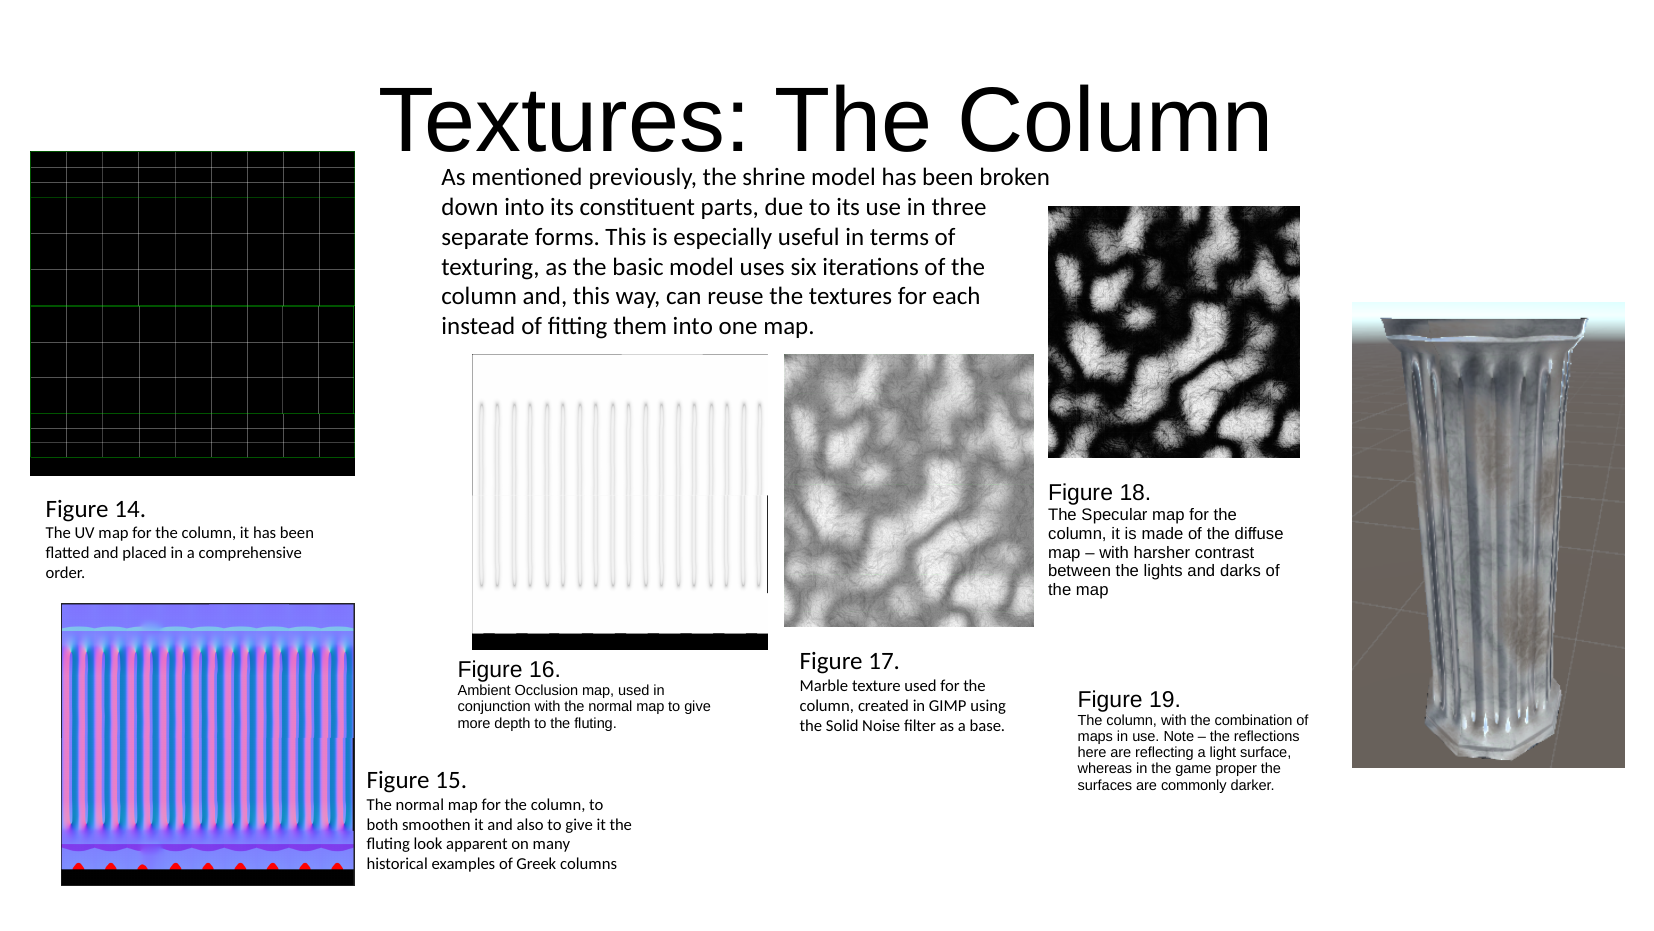

# Textures: The Column
As mentioned previously, the shrine model has been broken down into its constituent parts, due to its use in three separate forms. This is especially useful in terms of texturing, as the basic model uses six iterations of the column and, this way, can reuse the textures for each instead of fitting them into one map.
Figure 18.
The Specular map for the column, it is made of the diffuse map – with harsher contrast between the lights and darks of the map
Figure 14.
The UV map for the column, it has been flatted and placed in a comprehensive order.
Figure 17.
Marble texture used for the column, created in GIMP using the Solid Noise filter as a base.
Figure 16.
Ambient Occlusion map, used in conjunction with the normal map to give more depth to the fluting.
Figure 19.
The column, with the combination of maps in use. Note – the reflections here are reflecting a light surface, whereas in the game proper the surfaces are commonly darker.
Figure 15.
The normal map for the column, to both smoothen it and also to give it the fluting look apparent on many historical examples of Greek columns